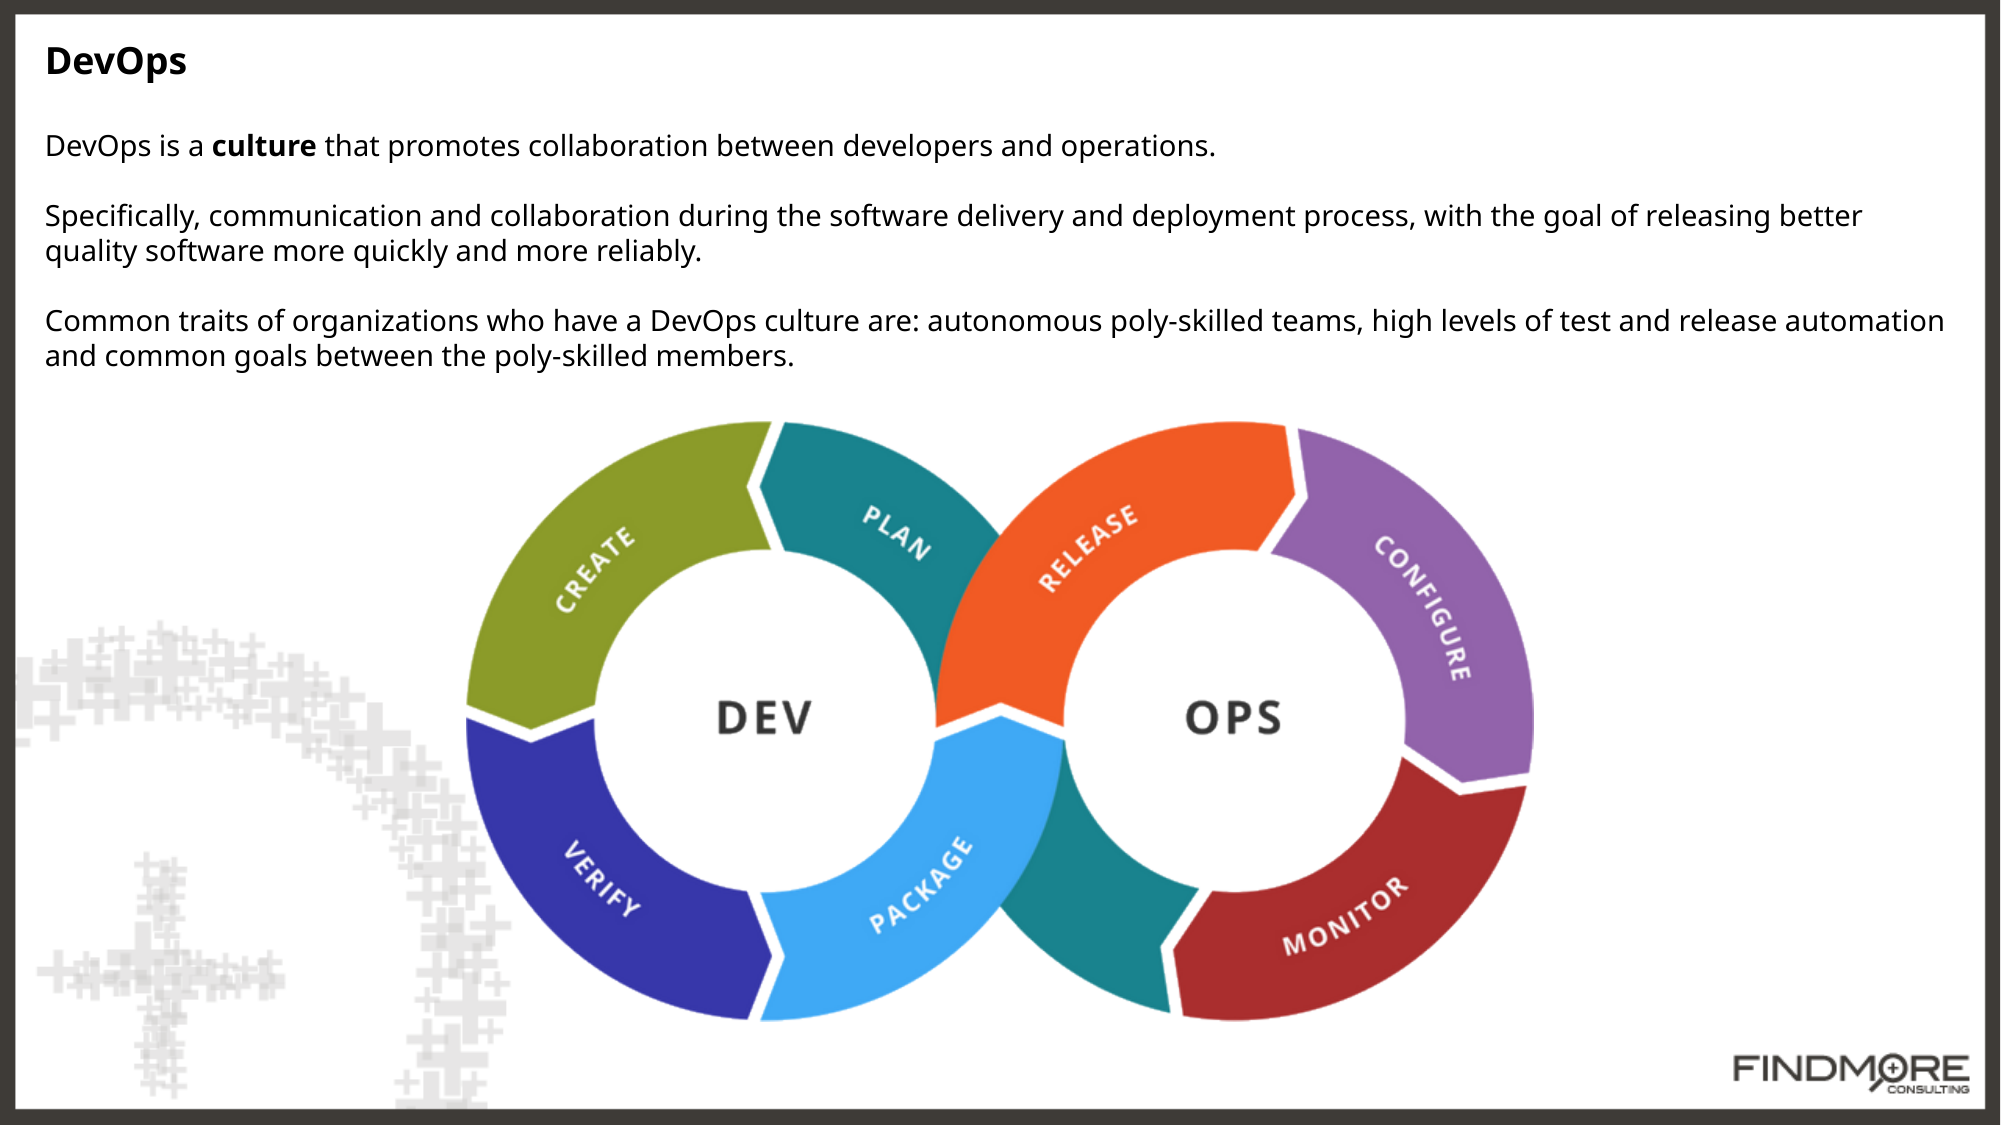

DevOps
DevOps is a culture that promotes collaboration between developers and operations.
Specifically, communication and collaboration during the software delivery and deployment process, with the goal of releasing better quality software more quickly and more reliably.
Common traits of organizations who have a DevOps culture are: autonomous poly-skilled teams, high levels of test and release automation and common goals between the poly-skilled members.